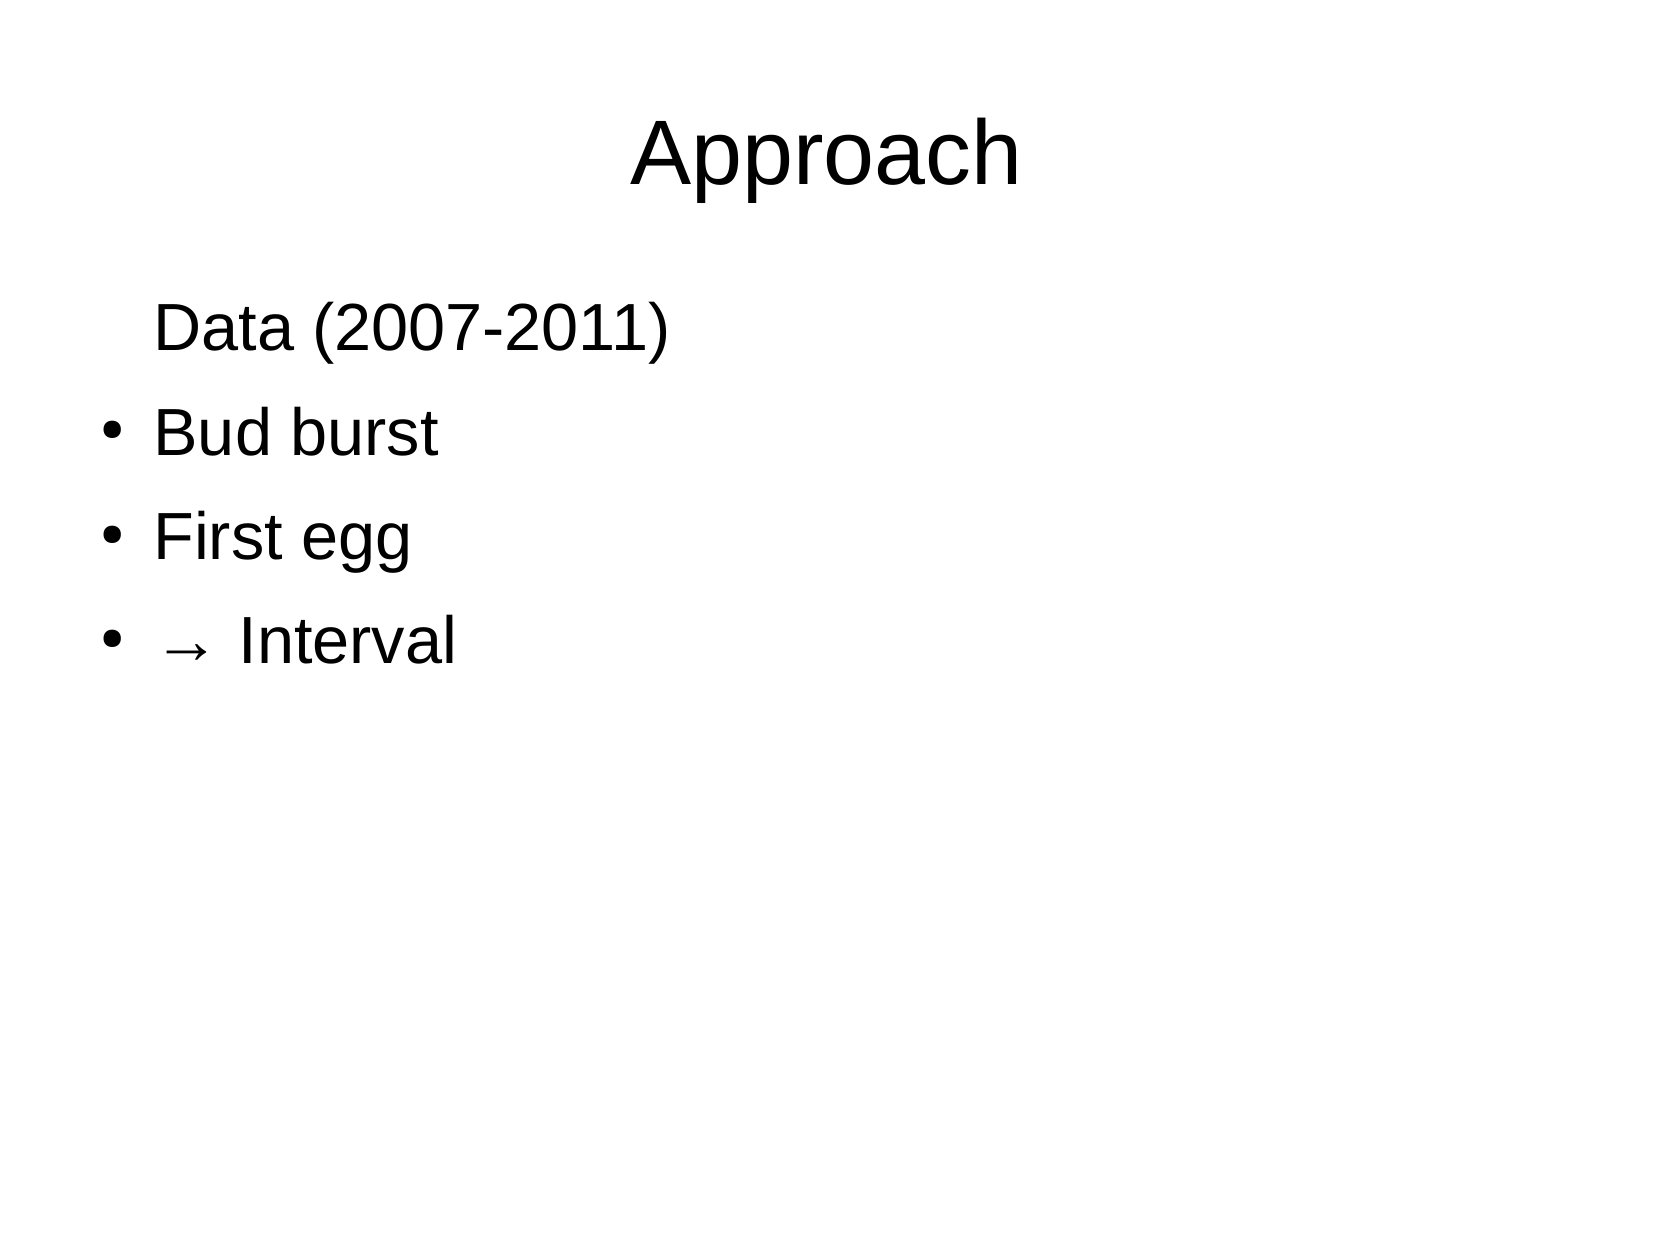

# Approach
Data (2007-2011)
Bud burst
First egg
→ Interval